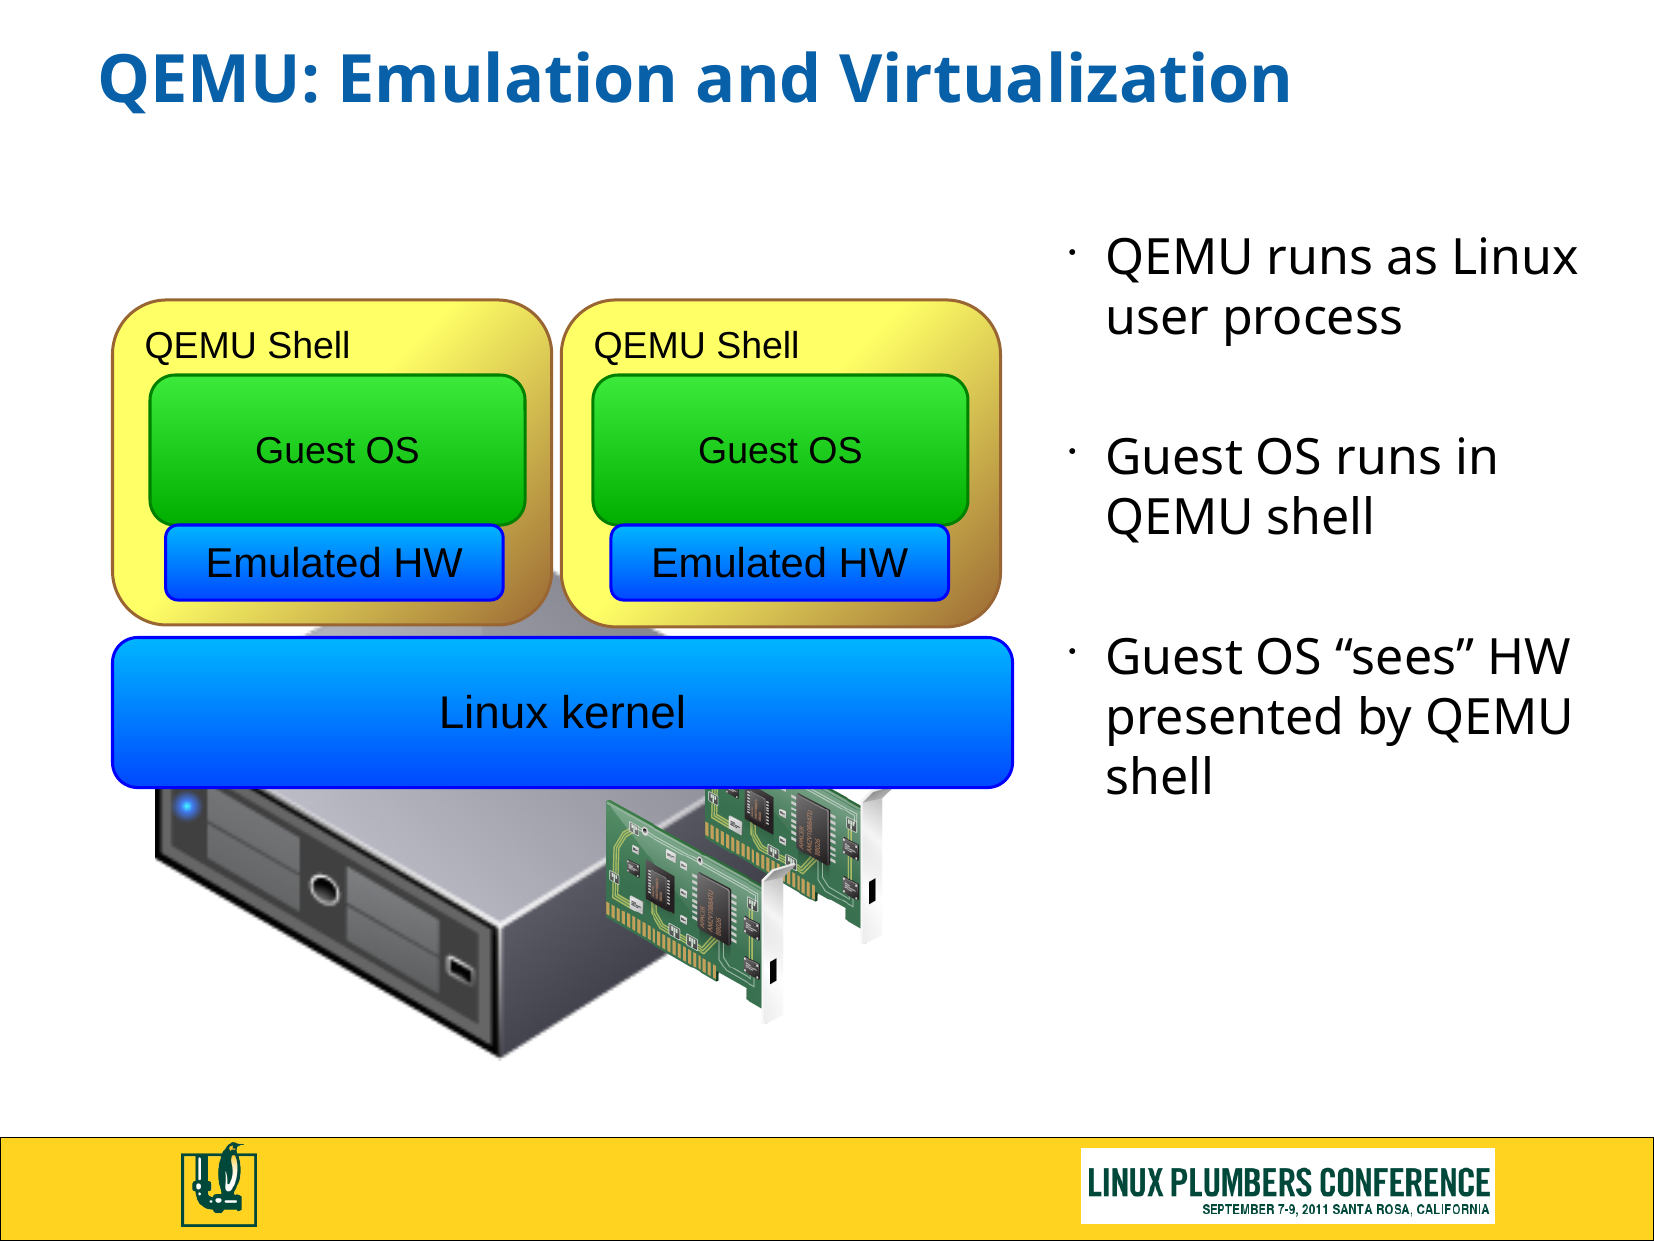

# QEMU: Emulation and Virtualization
QEMU runs as Linux user process
Guest OS runs in QEMU shell
Guest OS “sees” HW presented by QEMU shell
QEMU Shell
QEMU Shell
Guest OS
Guest OS
Emulated HW
Emulated HW
Linux kernel